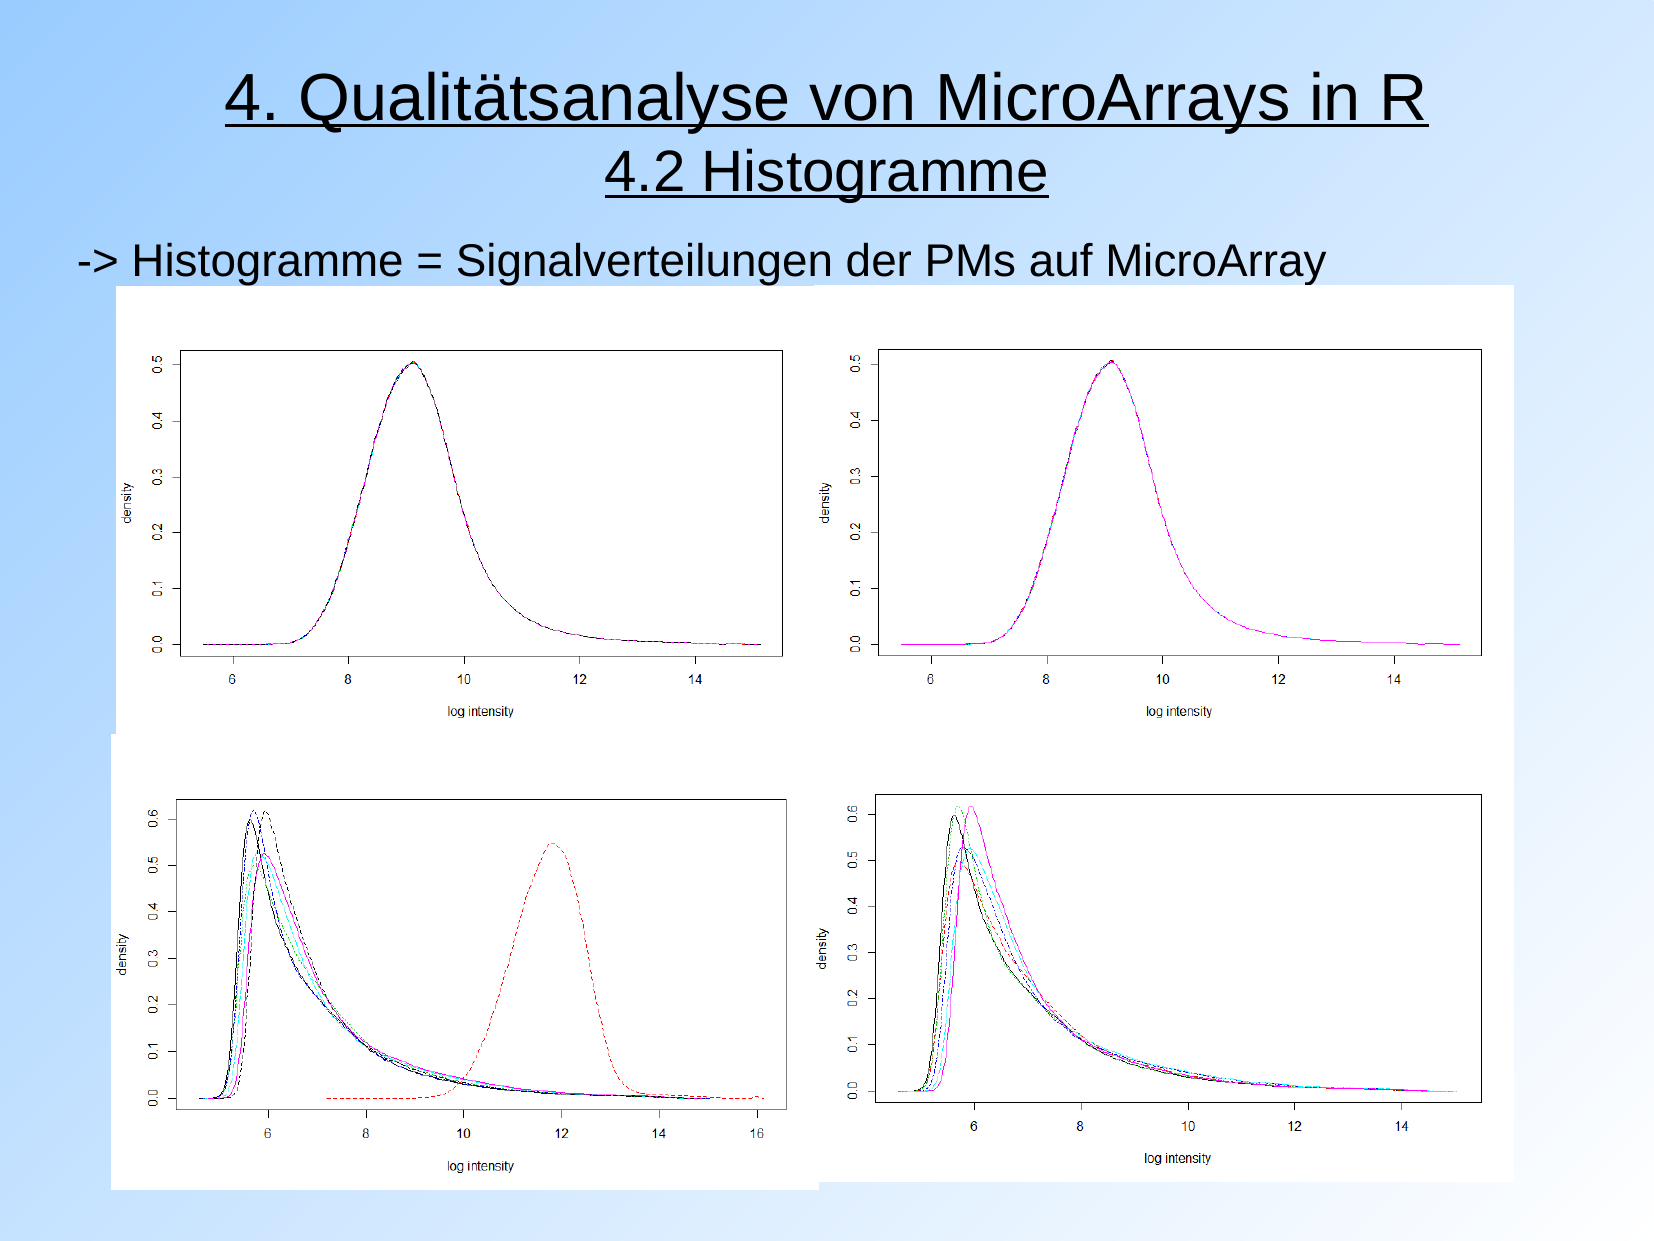

# 4. Qualitätsanalyse von MicroArrays in R 4.2 Histogramme
-> Histogramme = Signalverteilungen der PMs auf MicroArray